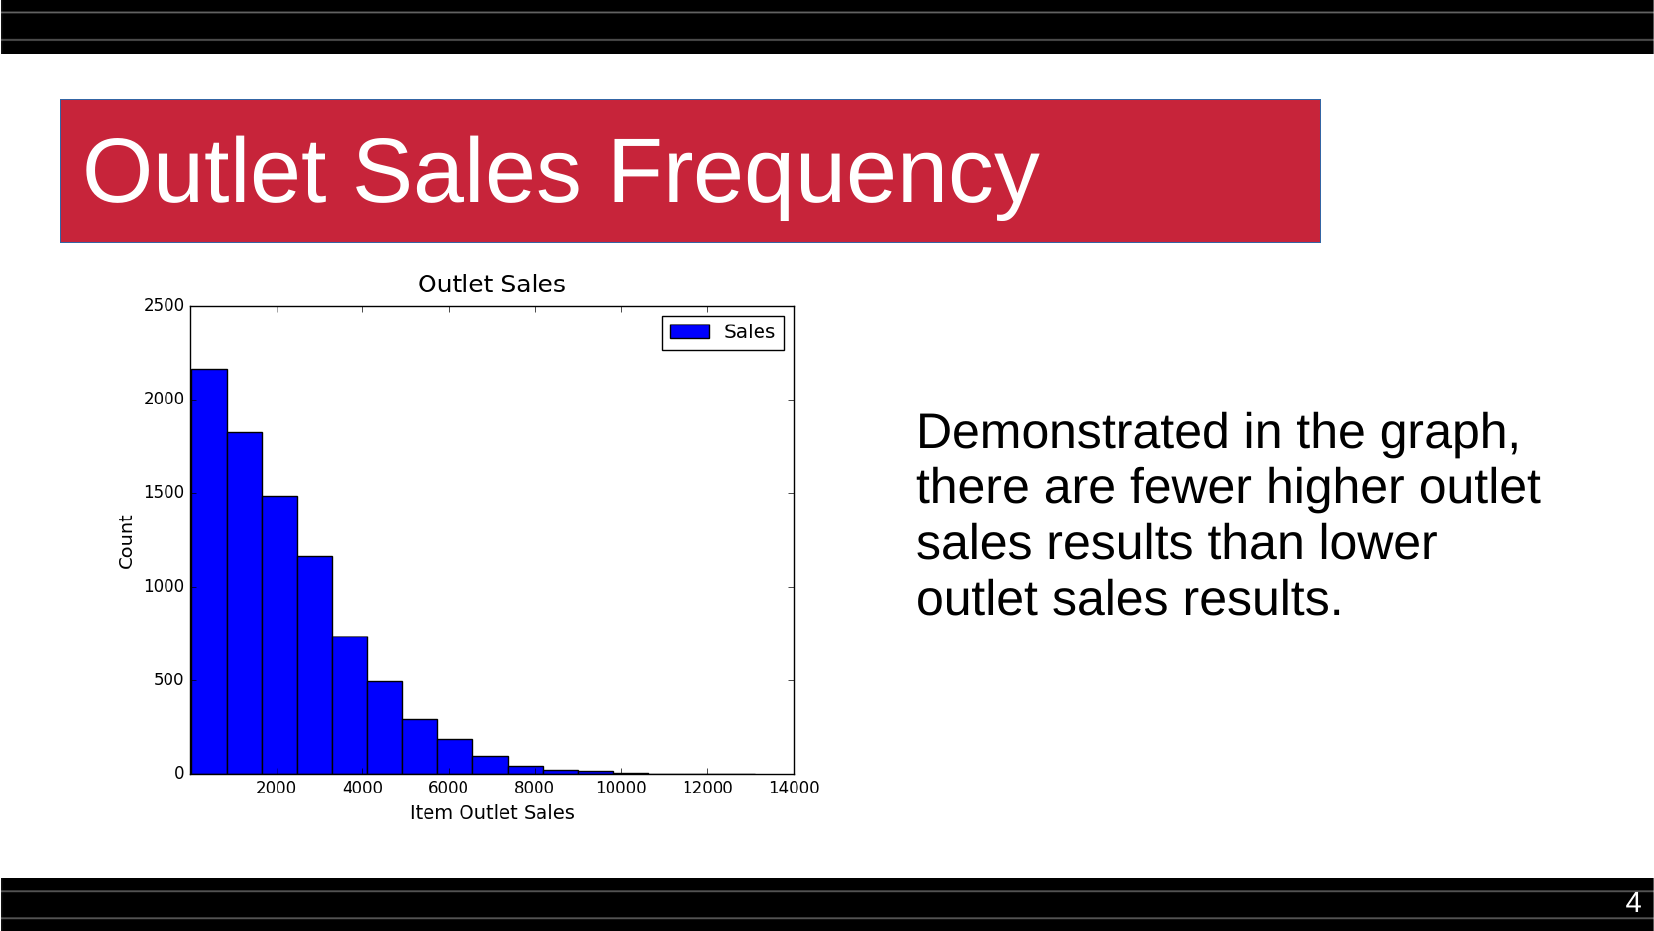

# Outlet Sales Frequency
Demonstrated in the graph, there are fewer higher outlet sales results than lower outlet sales results.